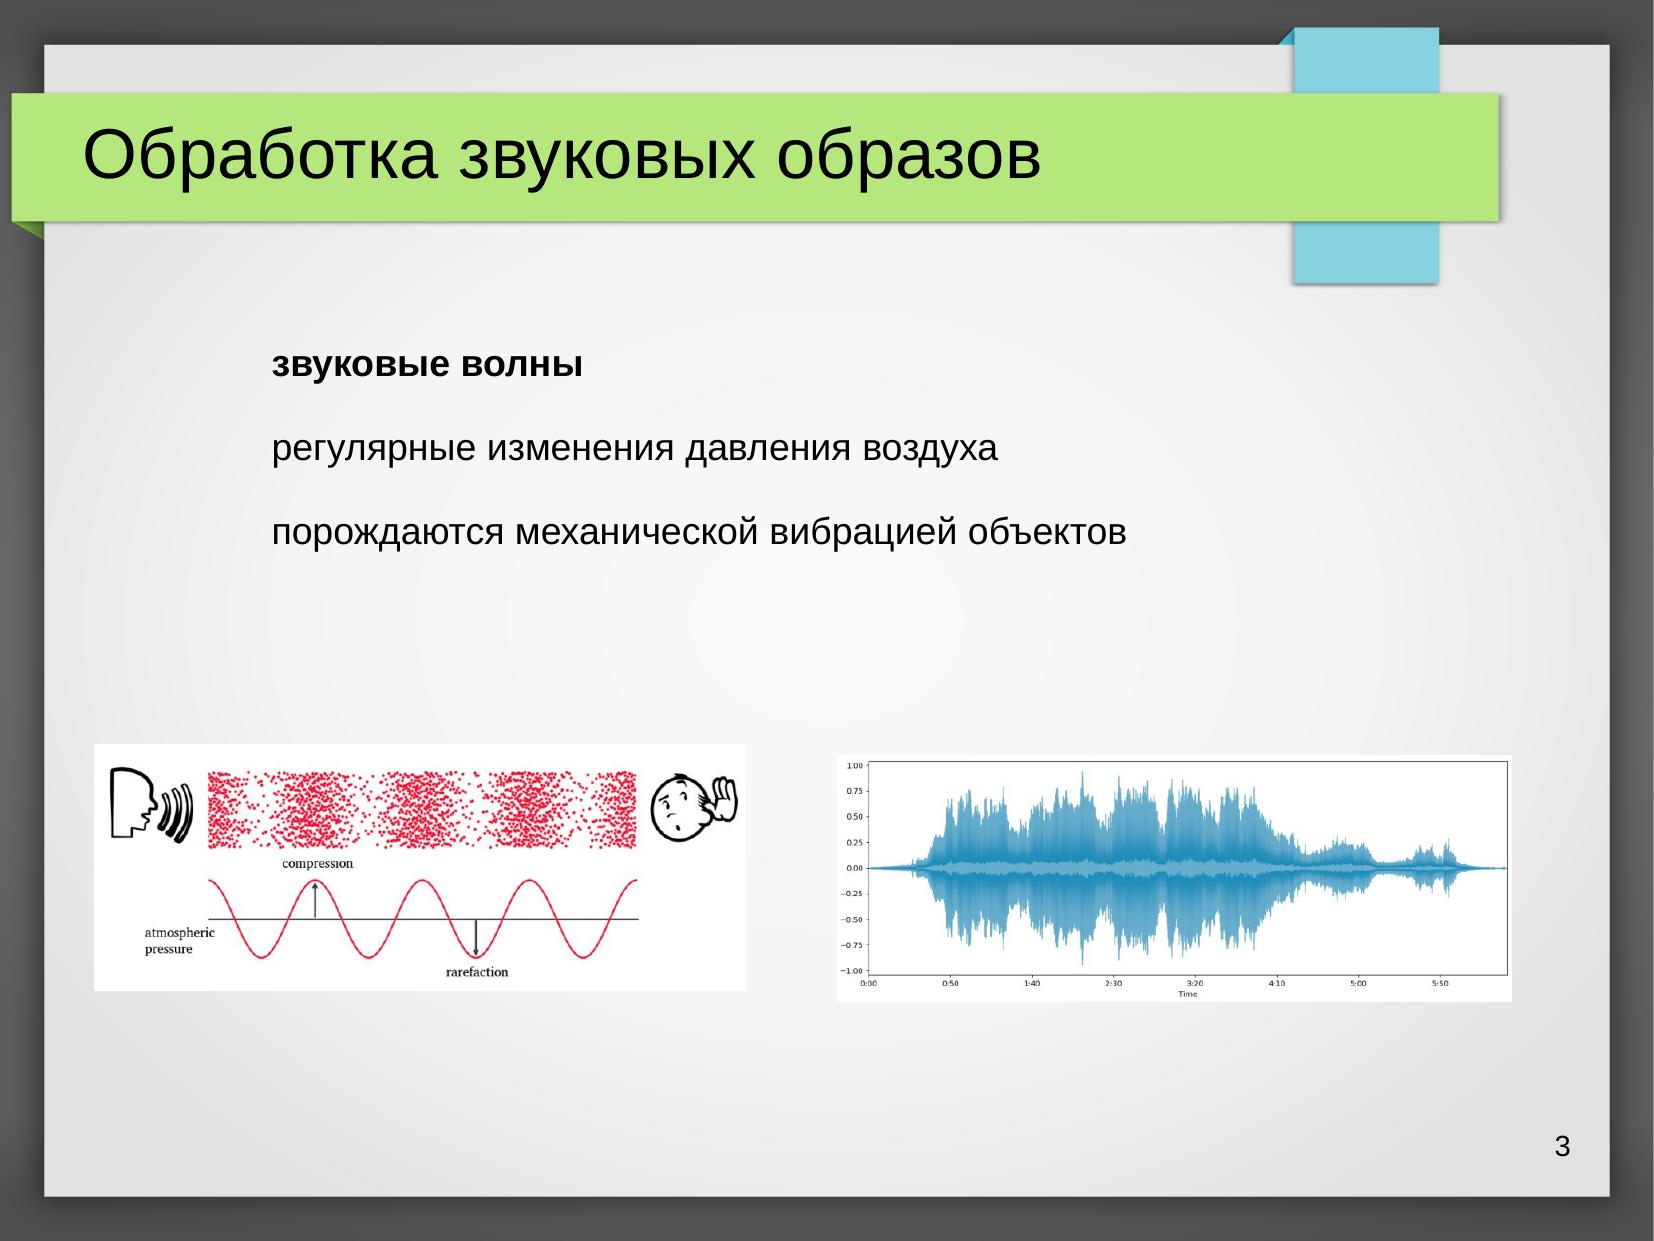

# Обработка звуковых образов
звуковые волны
регулярные изменения давления воздуха
порождаются механической вибрацией объектов
3